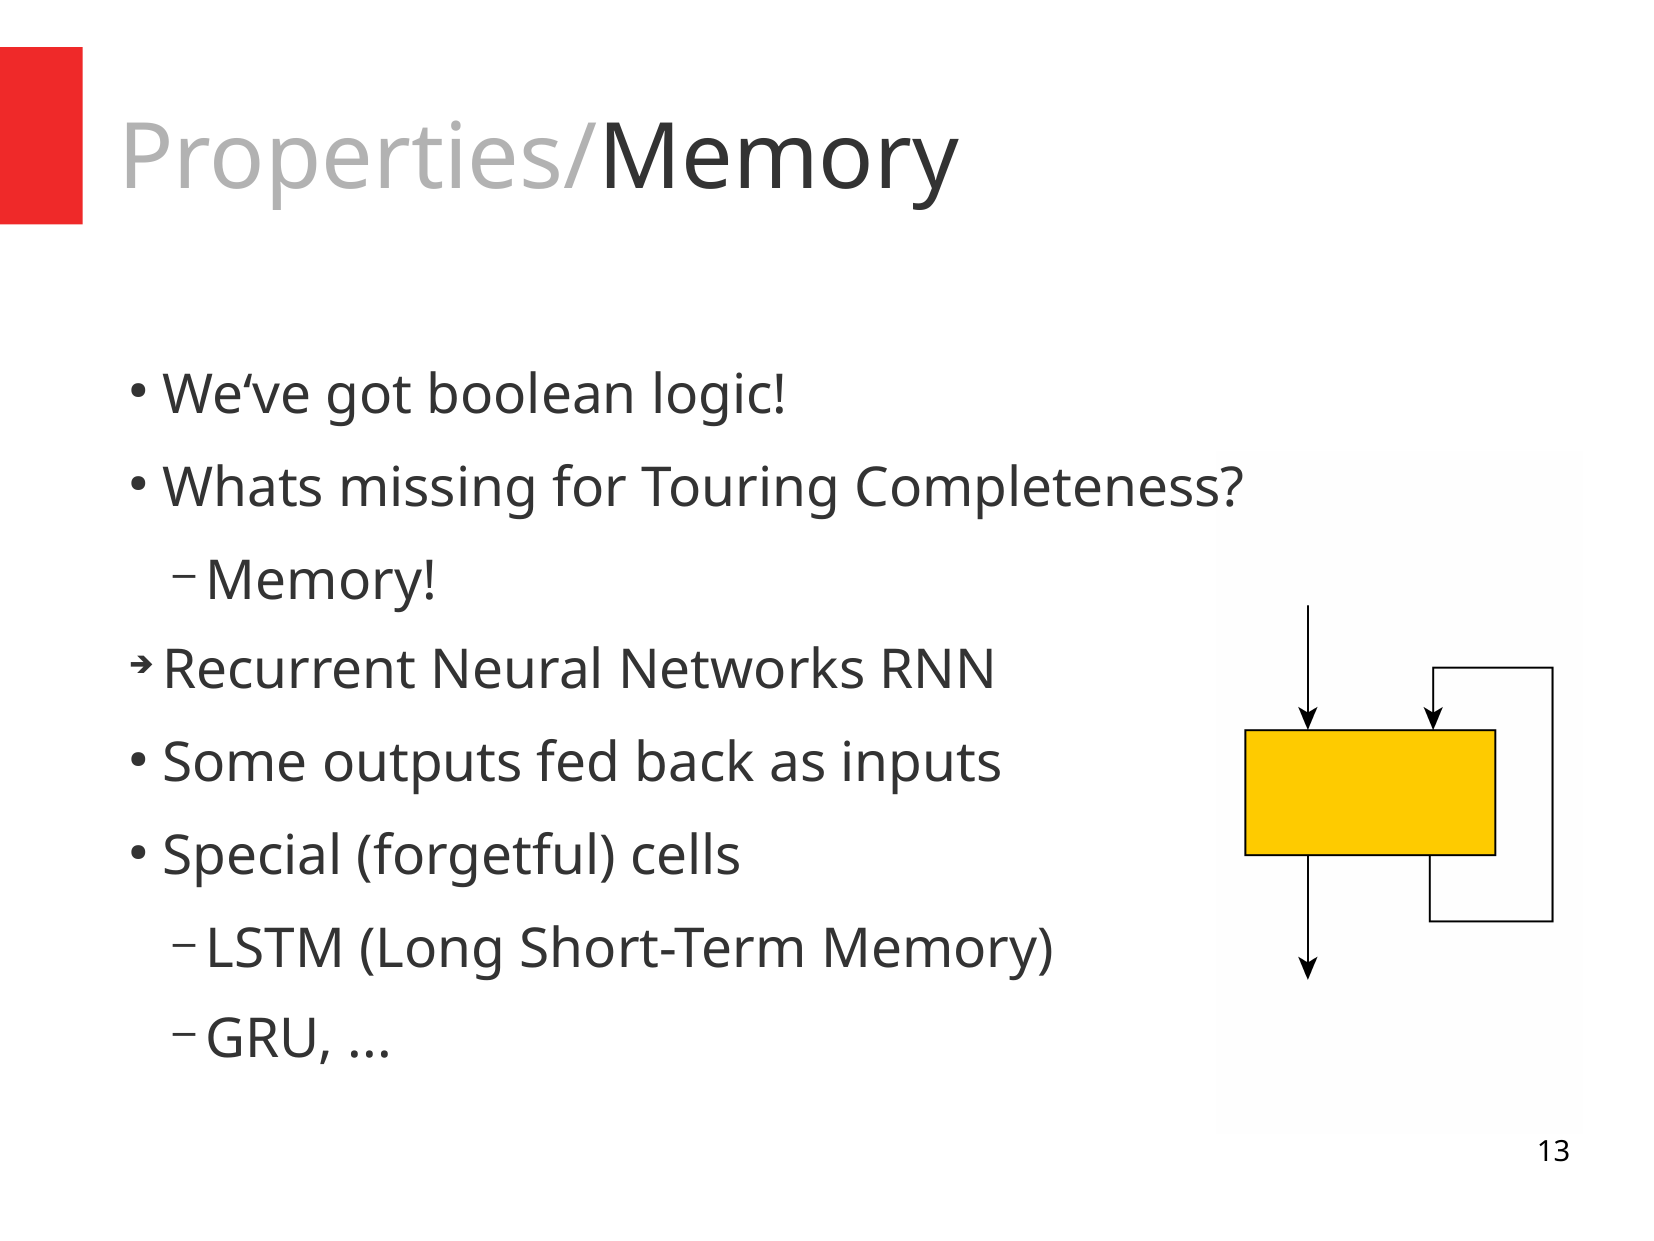

# Properties/Memory
We‘ve got boolean logic!
Whats missing for Touring Completeness?
Memory!
Recurrent Neural Networks RNN
Some outputs fed back as inputs
Special (forgetful) cells
LSTM (Long Short-Term Memory)
GRU, ...
13